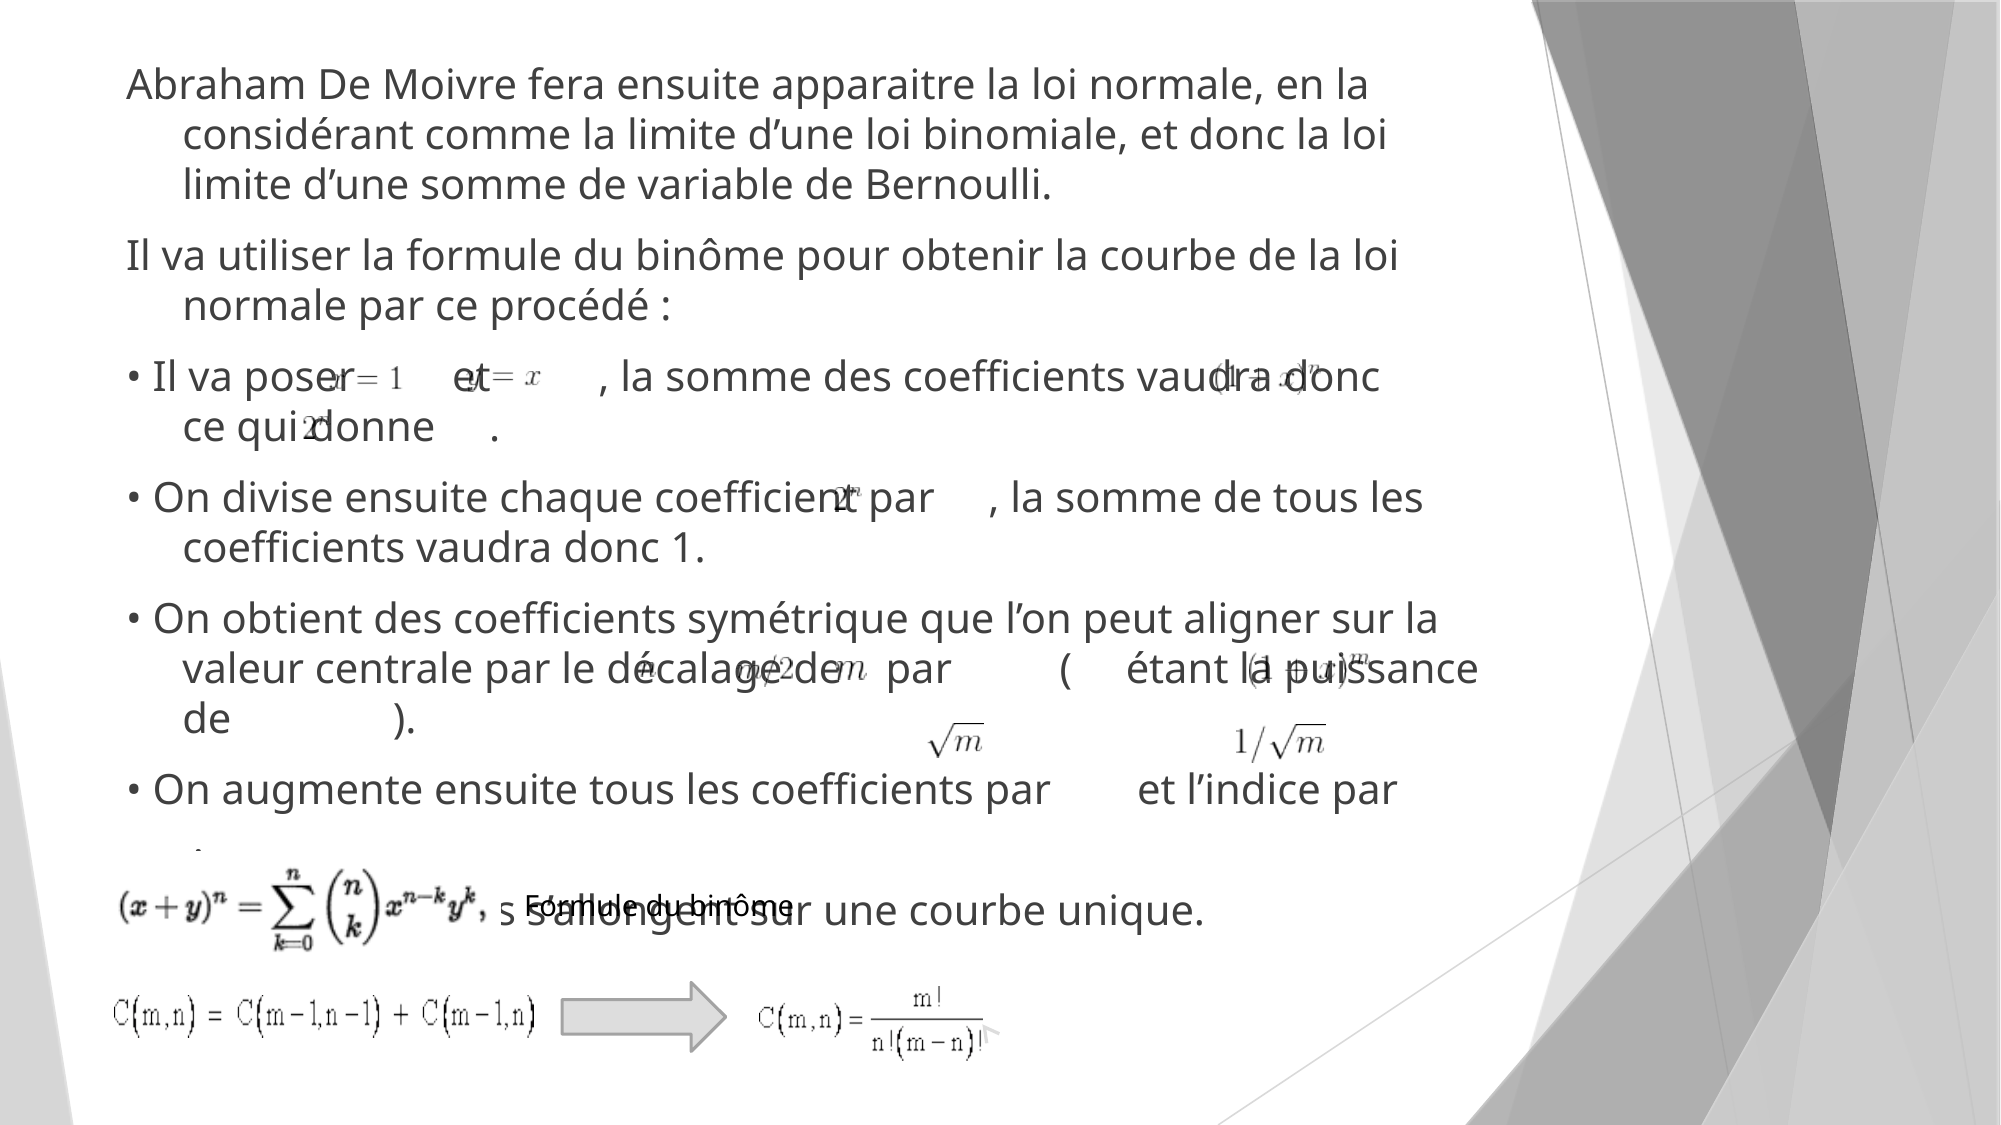

# Abraham De Moivre fera ensuite apparaitre la loi normale, en la considérant comme la limite d’une loi binomiale, et donc la loi limite d’une somme de variable de Bernoulli.
Il va utiliser la formule du binôme pour obtenir la courbe de la loi normale par ce procédé :
• Il va poser et , la somme des coefficients vaudra donc ce qui donne .
• On divise ensuite chaque coefficient par , la somme de tous les coefficients vaudra donc 1.
• On obtient des coefficients symétrique que l’on peut aligner sur la valeur centrale par le décalage de par ( étant la puissance de ).
• On augmente ensuite tous les coefficients par et l’indice par .
Tous les coefficients s’allongent sur une courbe unique.
Formule du binôme